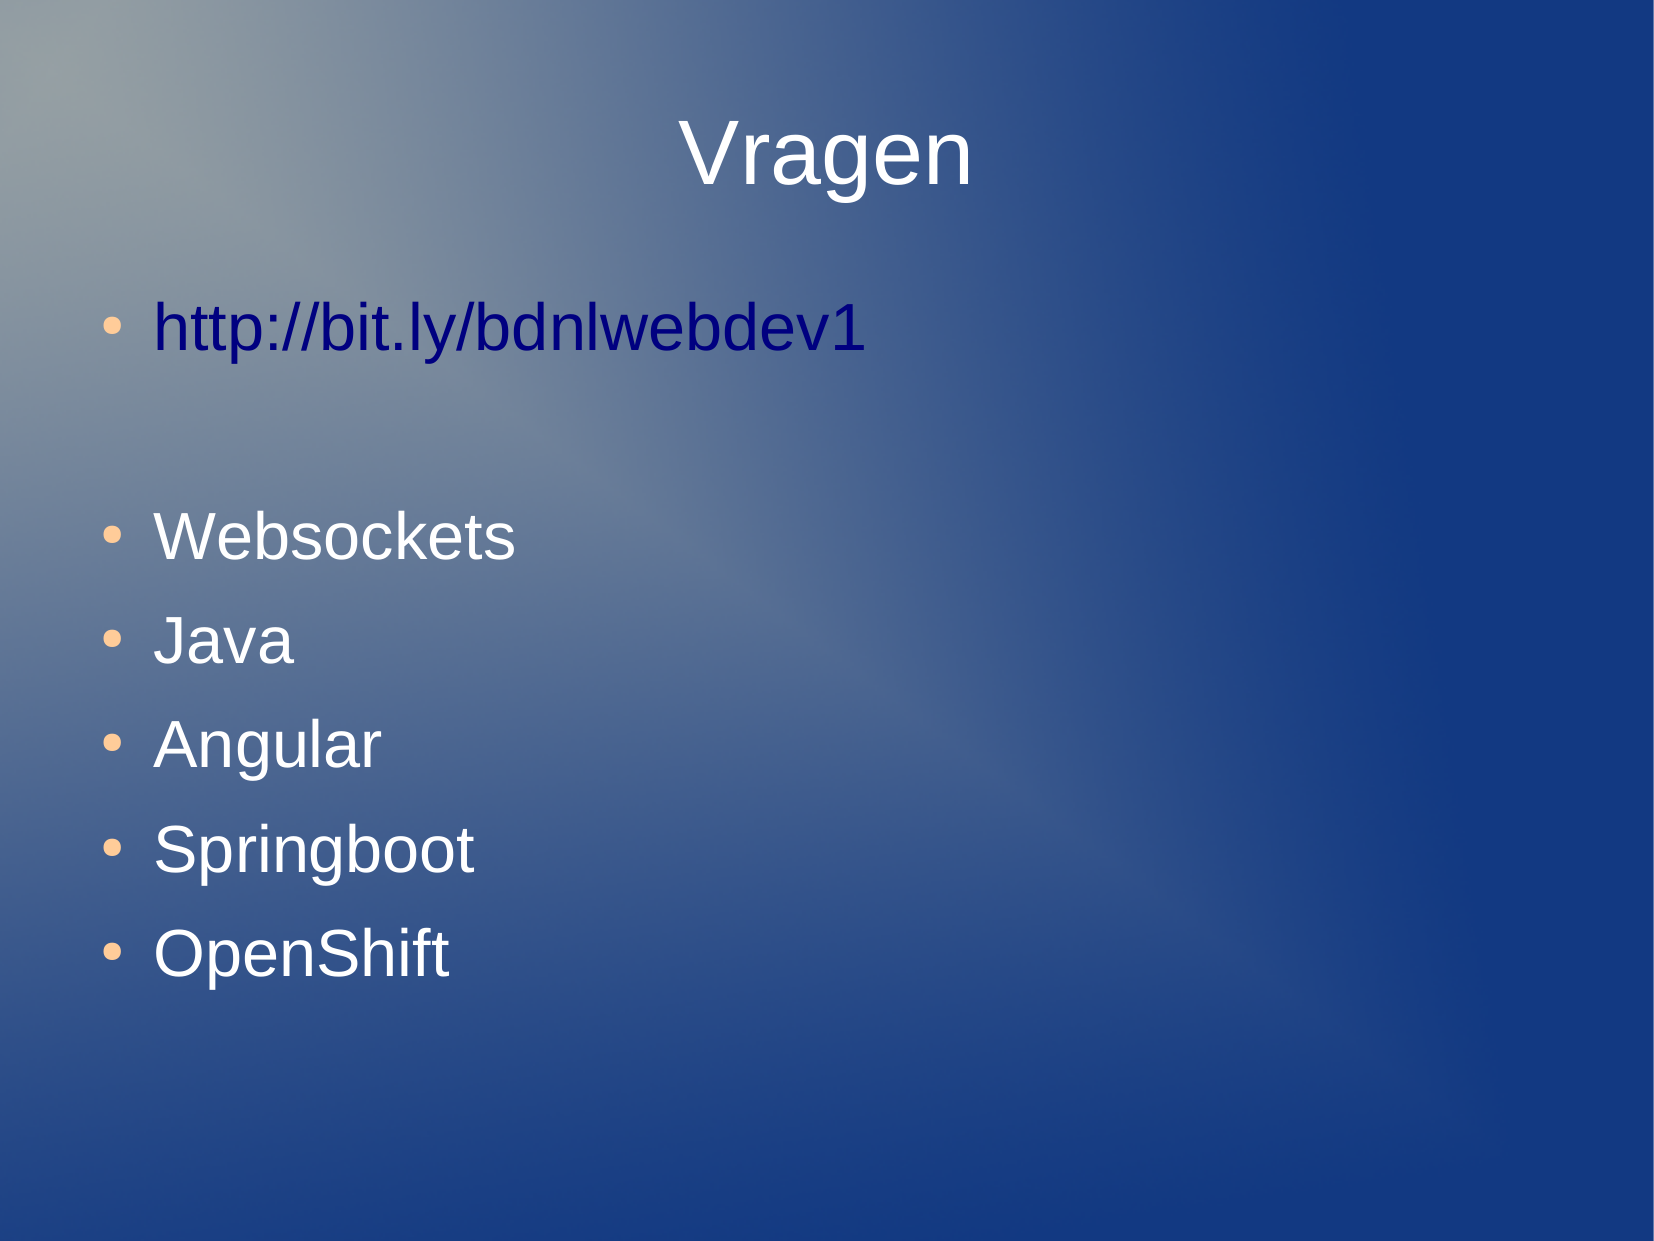

# Vragen
http://bit.ly/bdnlwebdev1
Websockets
Java
Angular
Springboot
OpenShift